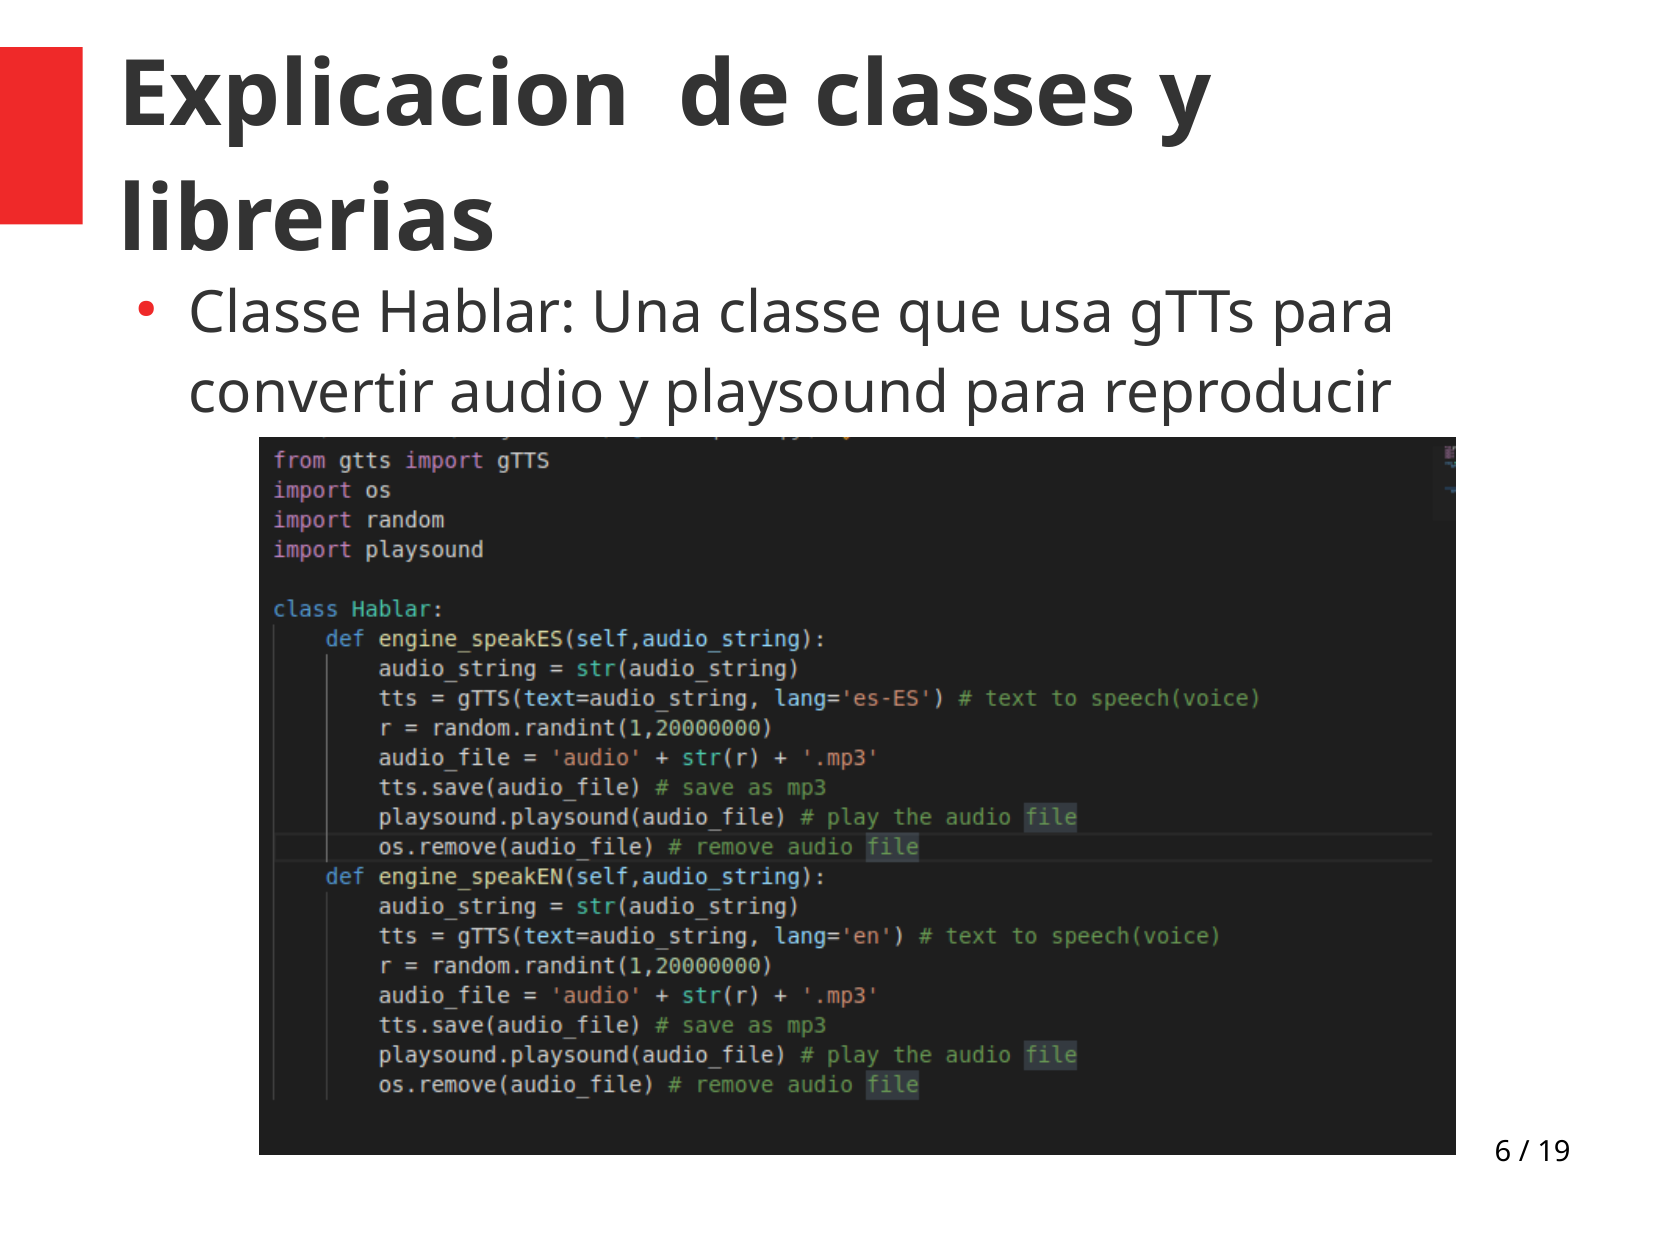

# Explicacion de classes y librerias
Classe Hablar: Una classe que usa gTTs para convertir audio y playsound para reproducir
6